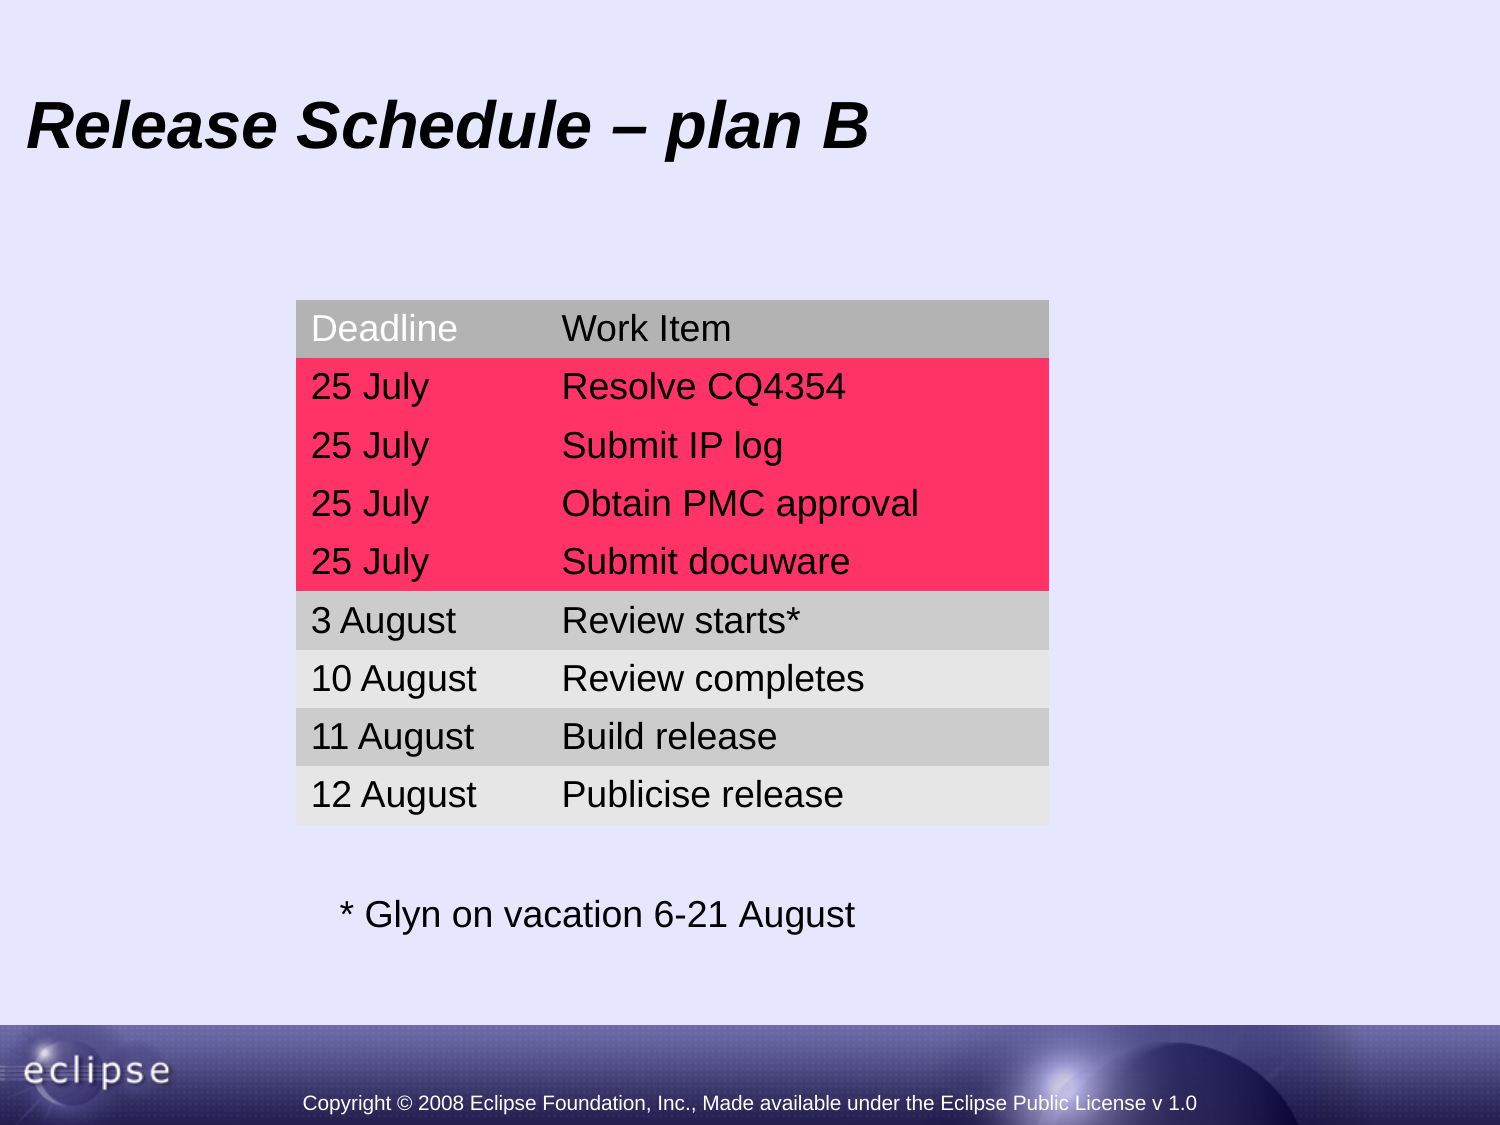

# Release Schedule – plan B
| Deadline | Work Item |
| --- | --- |
| 25 July | Resolve CQ4354 |
| 25 July | Submit IP log |
| 25 July | Obtain PMC approval |
| 25 July | Submit docuware |
| 3 August | Review starts\* |
| 10 August | Review completes |
| 11 August | Build release |
| 12 August | Publicise release |
* Glyn on vacation 6-21 August